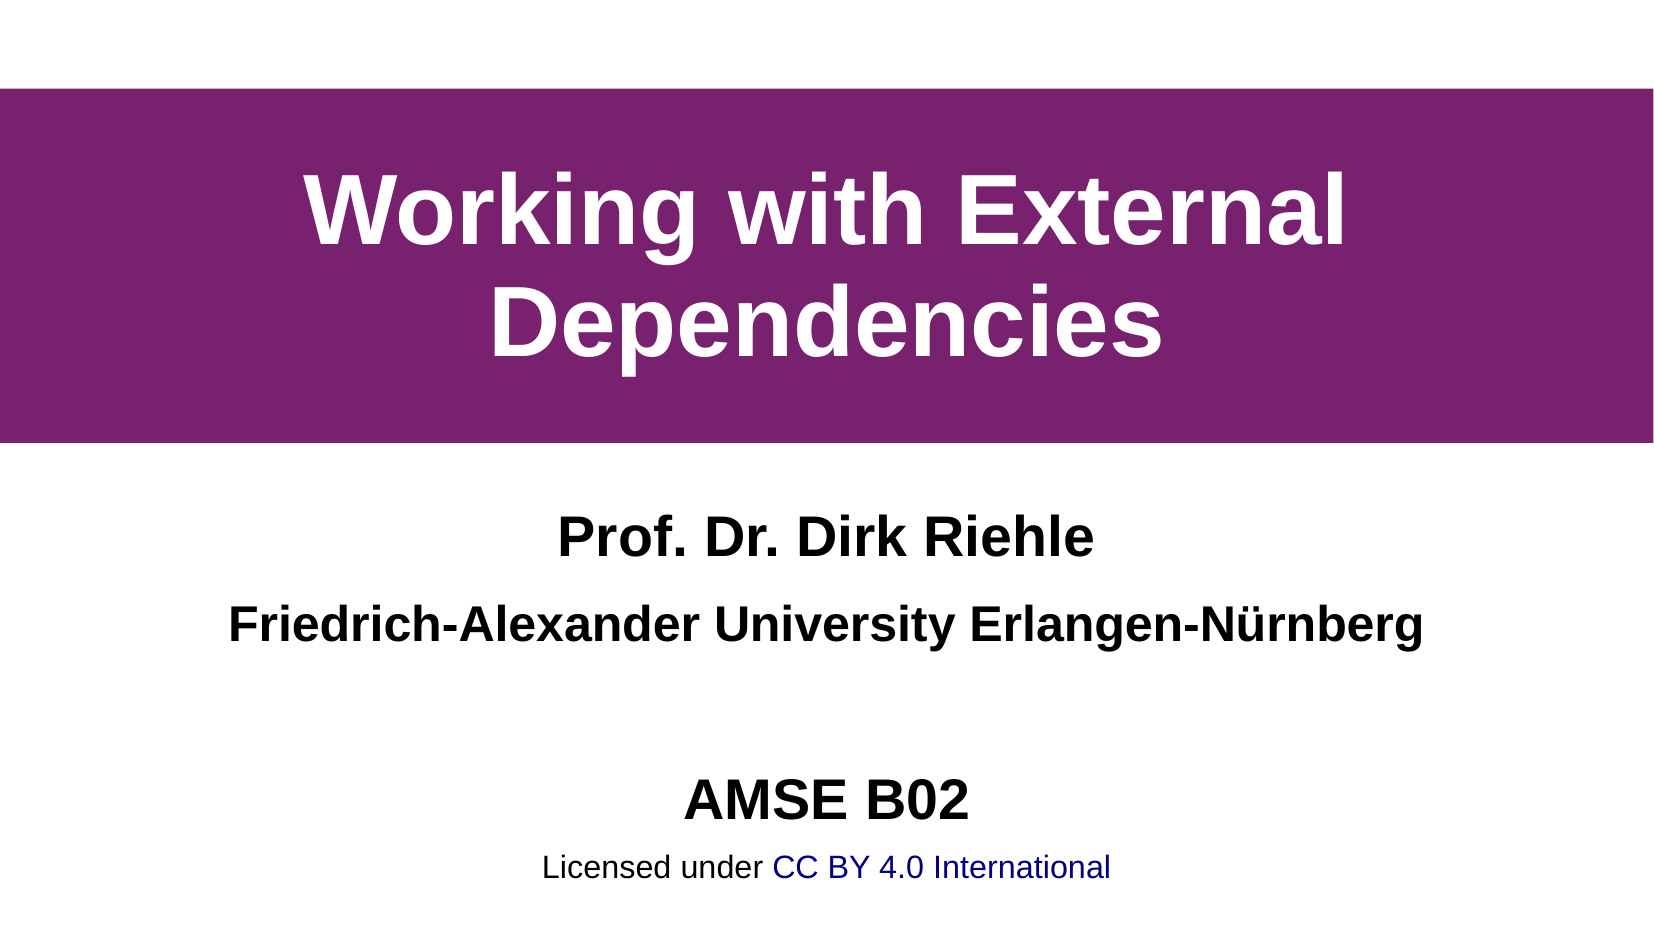

# Working with External Dependencies
Prof. Dr. Dirk Riehle
Friedrich-Alexander University Erlangen-Nürnberg
AMSE B02
Licensed under CC BY 4.0 International